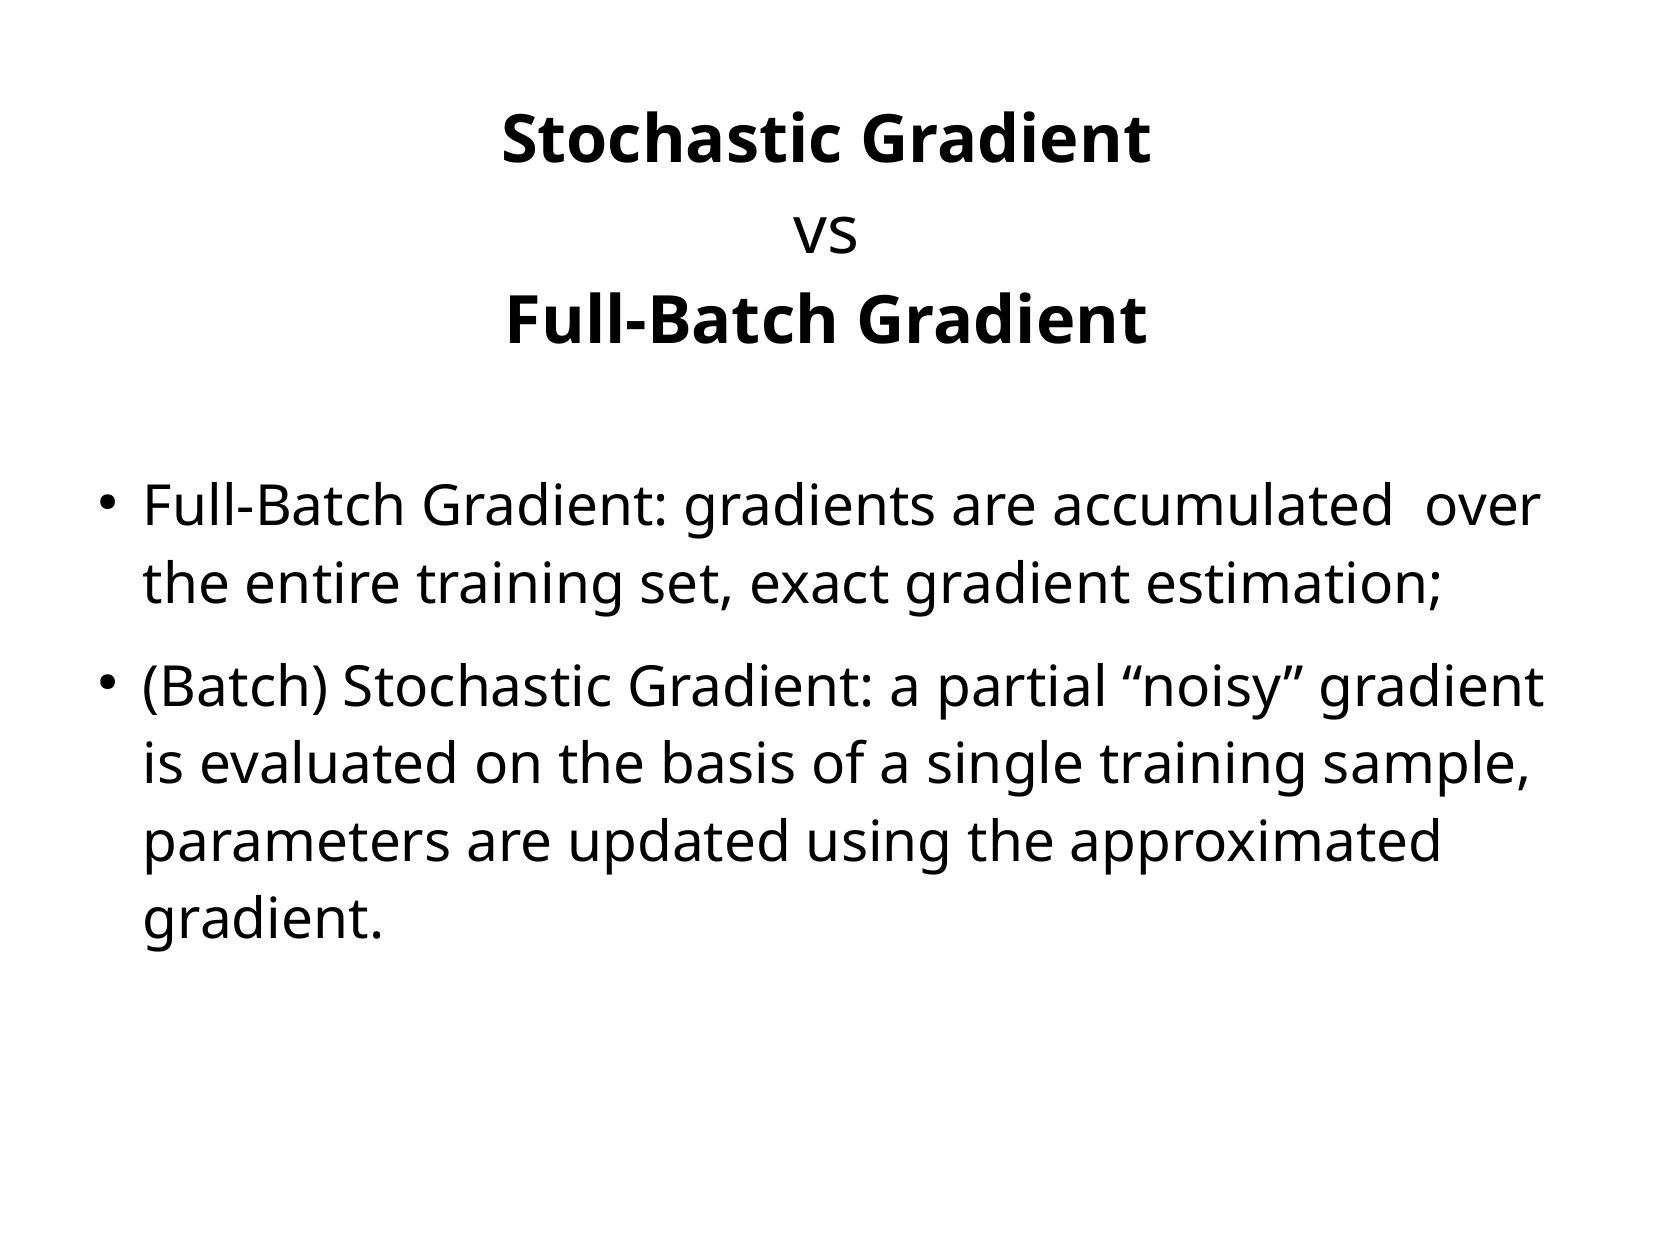

# Stochastic Gradient vs Full-Batch Gradient
Full-Batch Gradient: gradients are accumulated over the entire training set, exact gradient estimation;
(Batch) Stochastic Gradient: a partial “noisy” gradient is evaluated on the basis of a single training sample, parameters are updated using the approximated gradient.